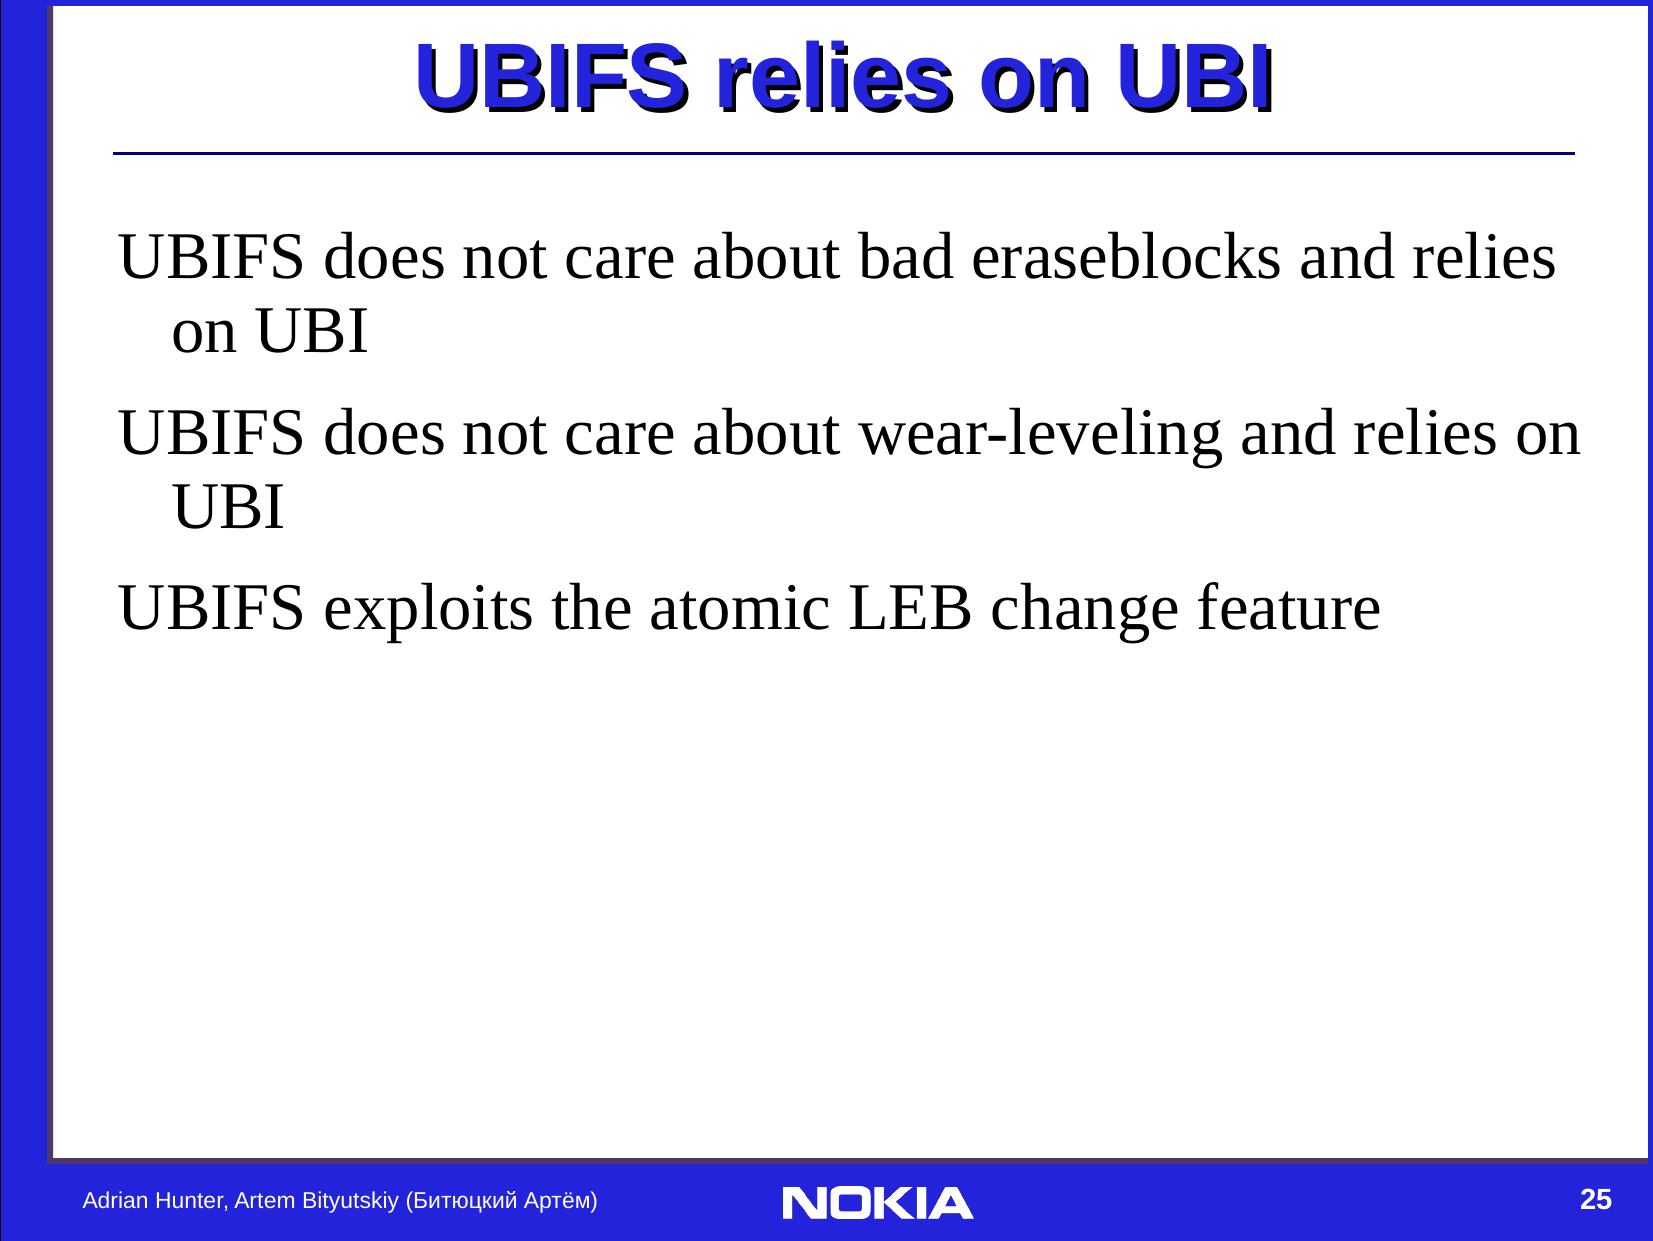

# UBIFS relies on UBI
UBIFS does not care about bad eraseblocks and relies on UBI
UBIFS does not care about wear-leveling and relies on UBI
UBIFS exploits the atomic LEB change feature
25